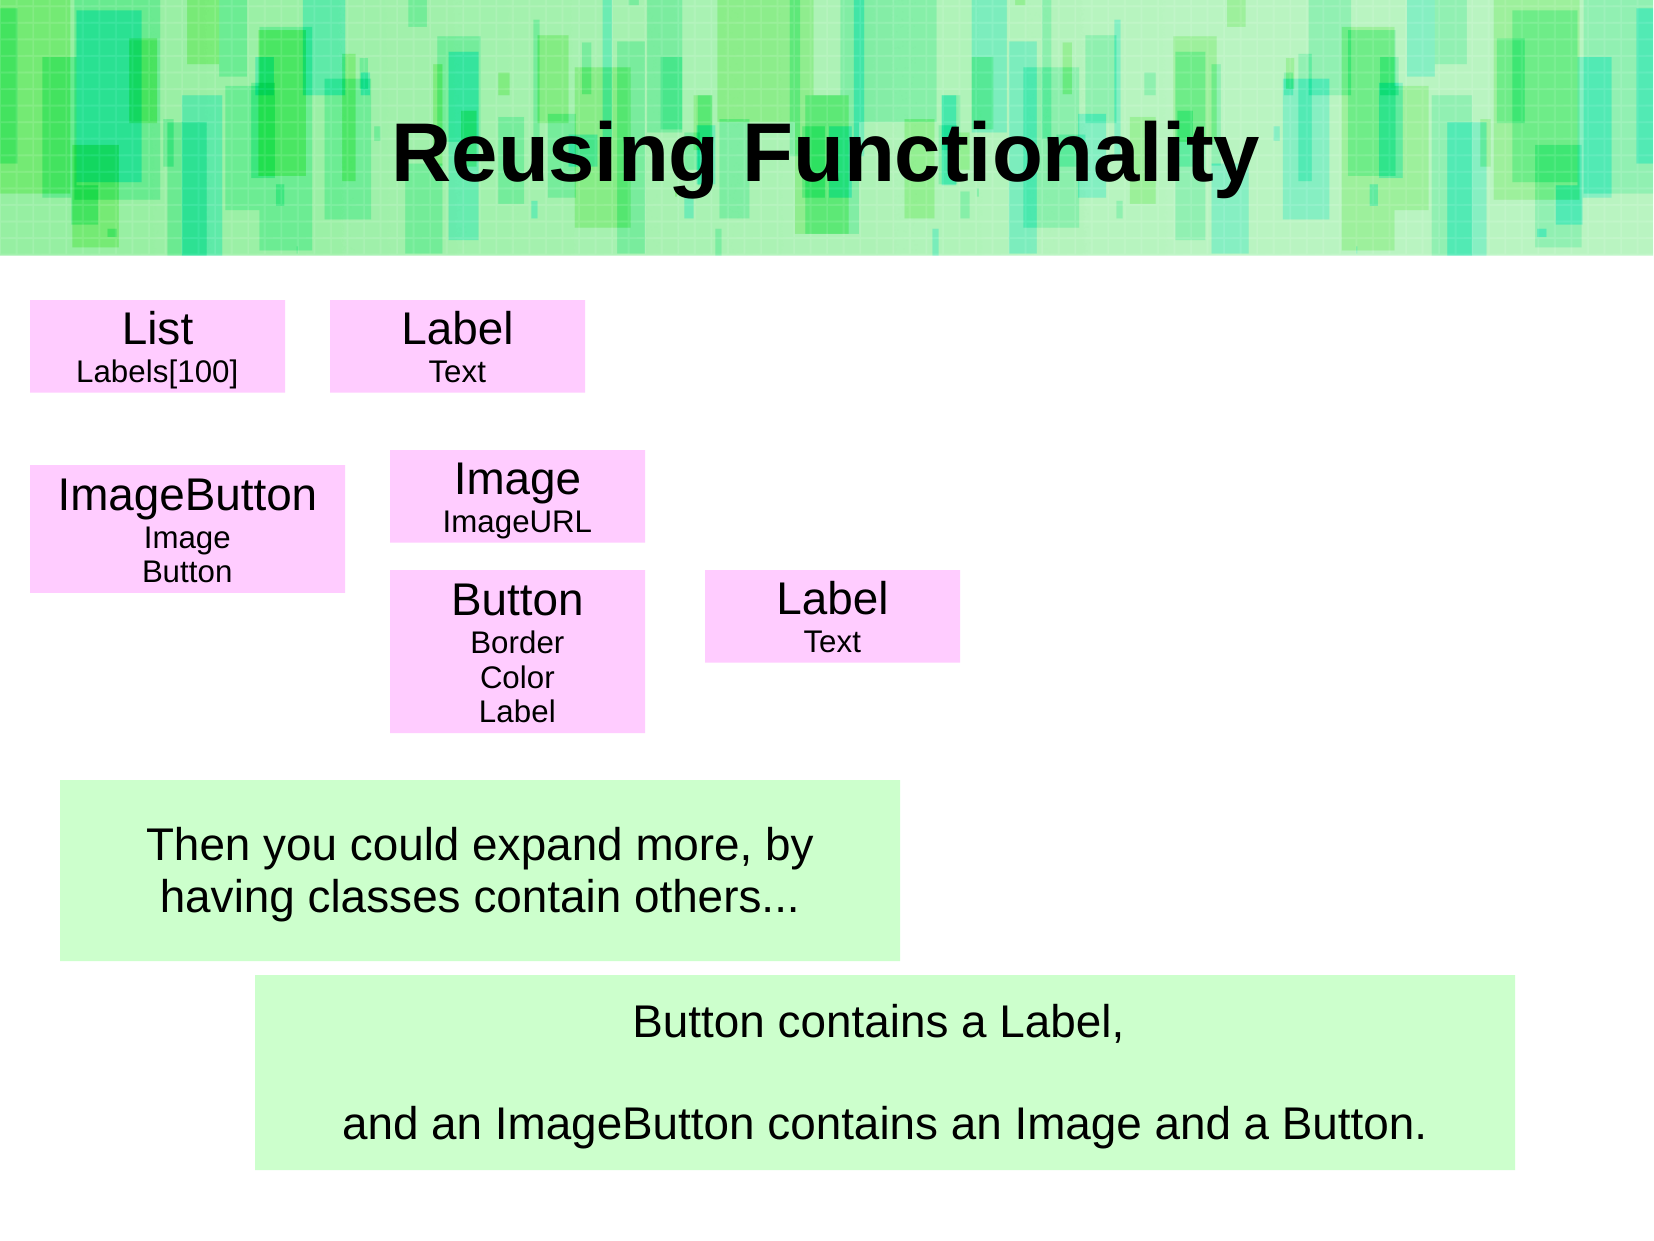

# Reusing Functionality
List
Labels[100]
Label
Text
Image
ImageURL
ImageButton
Image
Button
Button
Border
Color
Label
Label
Text
Then you could expand more, by having classes contain others...
Button contains a Label,
and an ImageButton contains an Image and a Button.